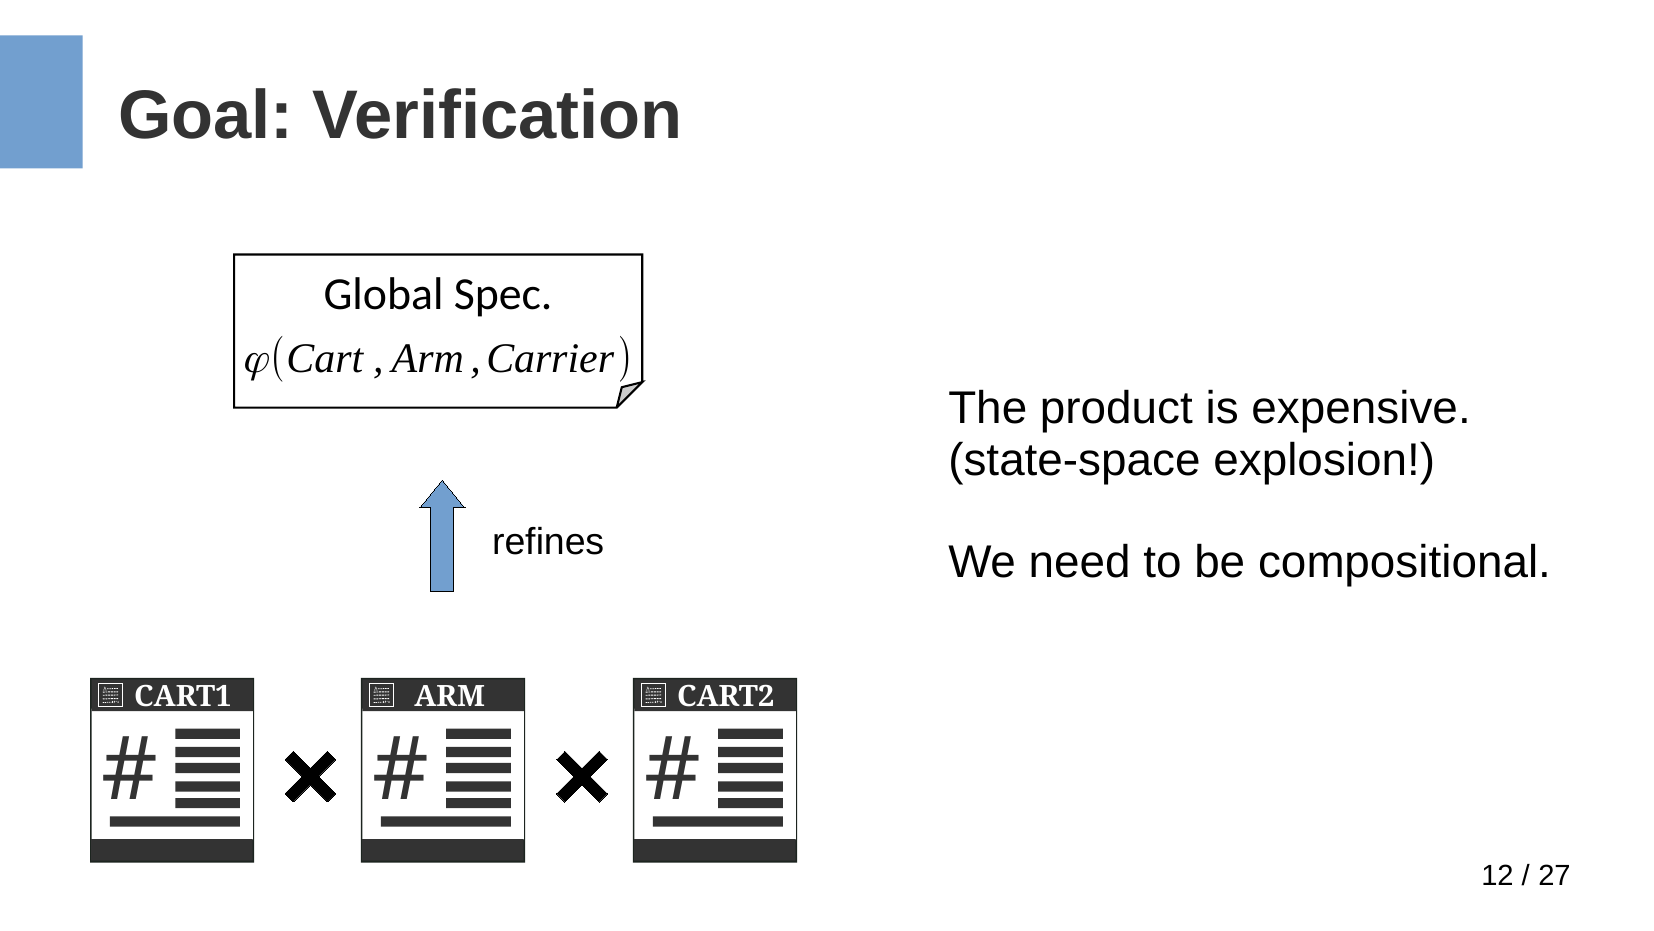

# Goal: Verification
Global Spec.
The product is expensive.
(state-space explosion!)
We need to be compositional.
refines
12